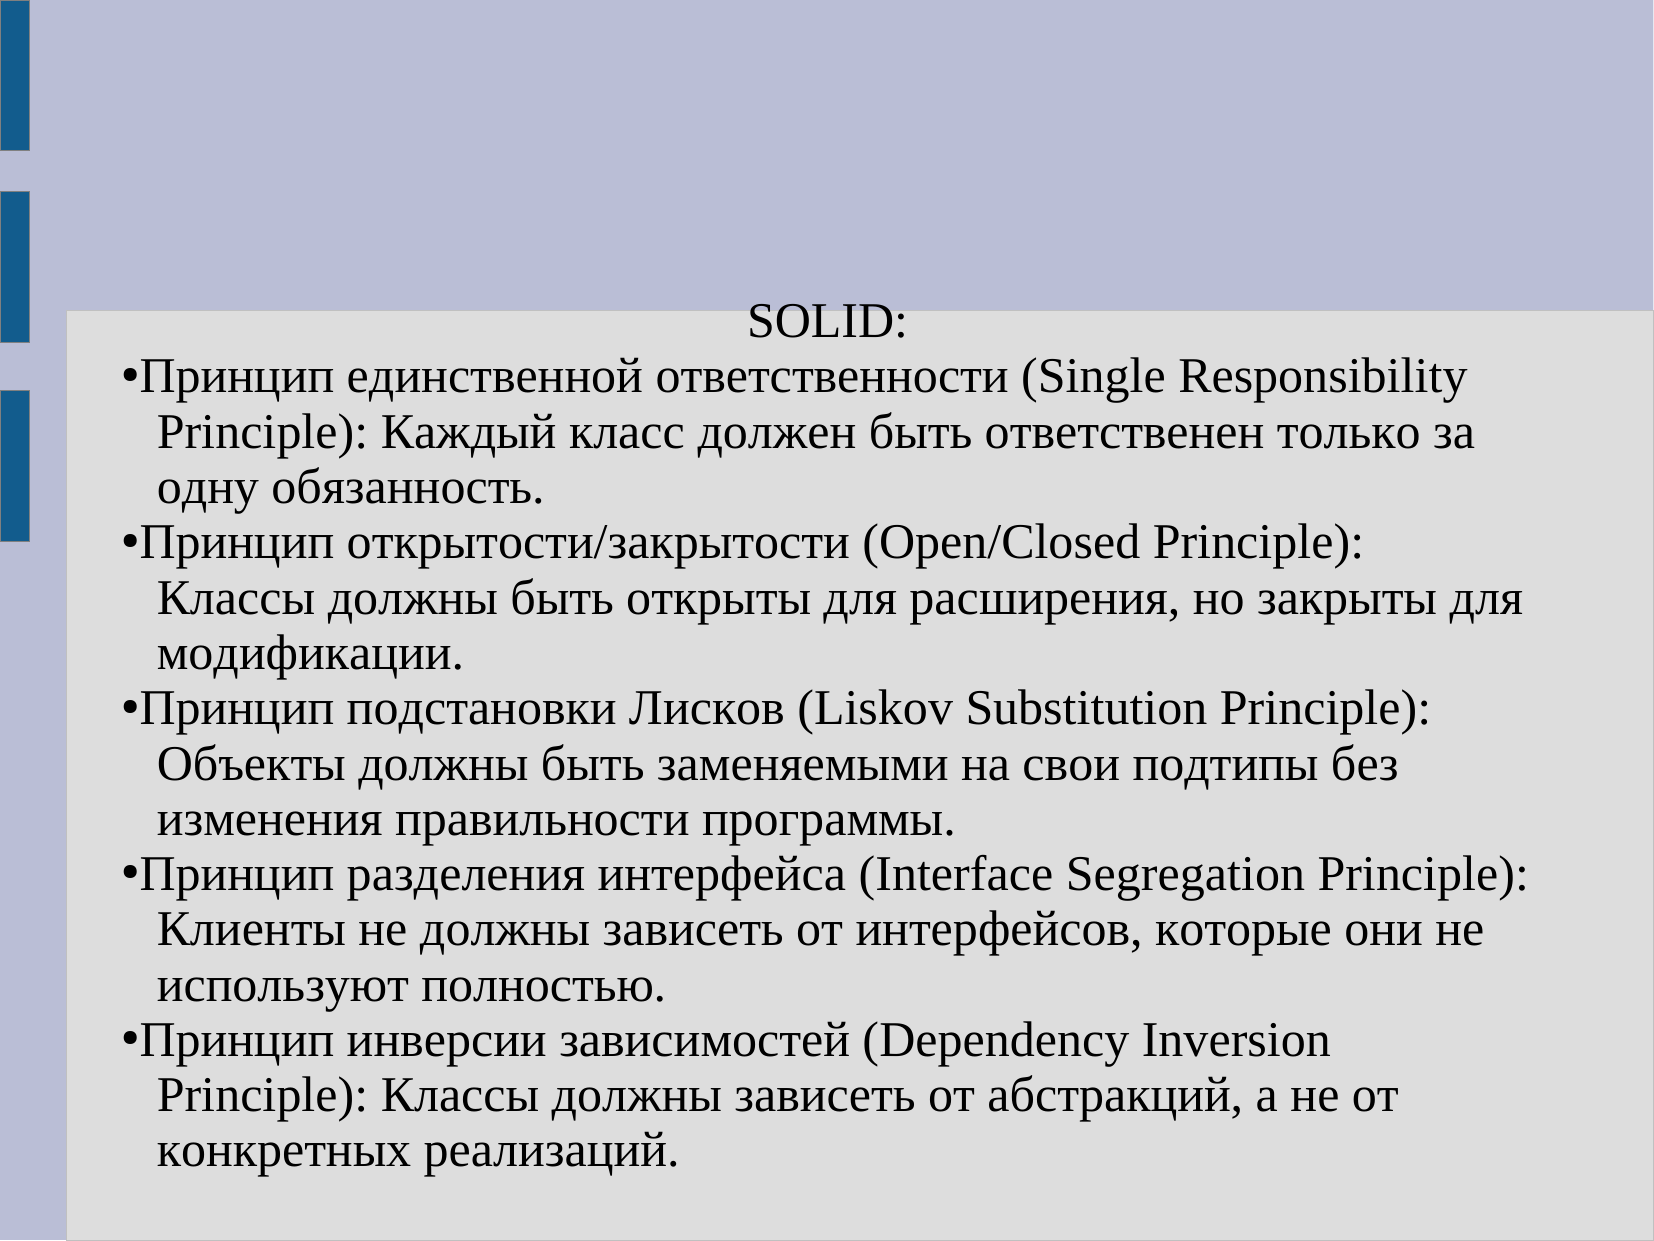

#
SOLID:
Принцип единственной ответственности (Single Responsibility Principle): Каждый класс должен быть ответственен только за одну обязанность.
Принцип открытости/закрытости (Open/Closed Principle): Классы должны быть открыты для расширения, но закрыты для модификации.
Принцип подстановки Лисков (Liskov Substitution Principle): Объекты должны быть заменяемыми на свои подтипы без изменения правильности программы.
Принцип разделения интерфейса (Interface Segregation Principle): Клиенты не должны зависеть от интерфейсов, которые они не используют полностью.
Принцип инверсии зависимостей (Dependency Inversion Principle): Классы должны зависеть от абстракций, а не от конкретных реализаций.